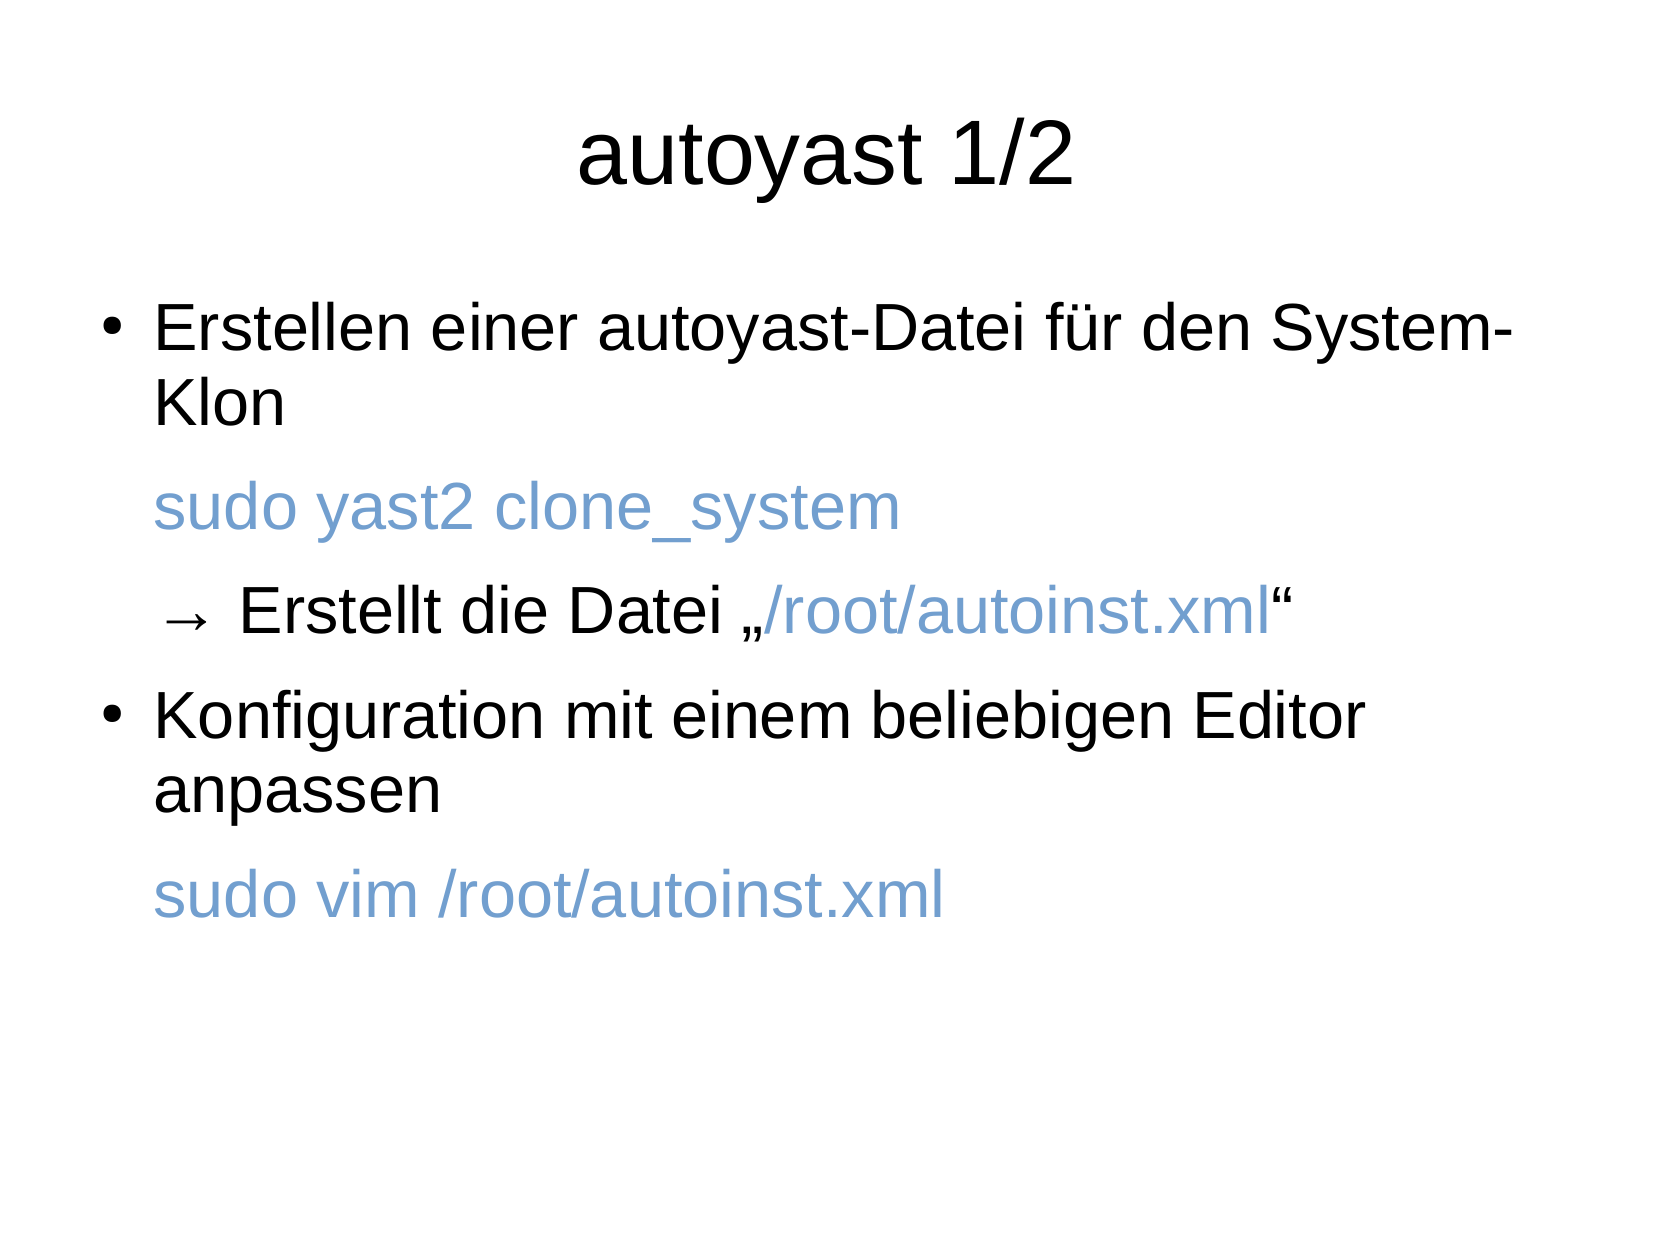

# autoyast 1/2
Erstellen einer autoyast-Datei für den System-Klon
sudo yast2 clone_system
→ Erstellt die Datei „/root/autoinst.xml“
Konfiguration mit einem beliebigen Editor anpassen
sudo vim /root/autoinst.xml